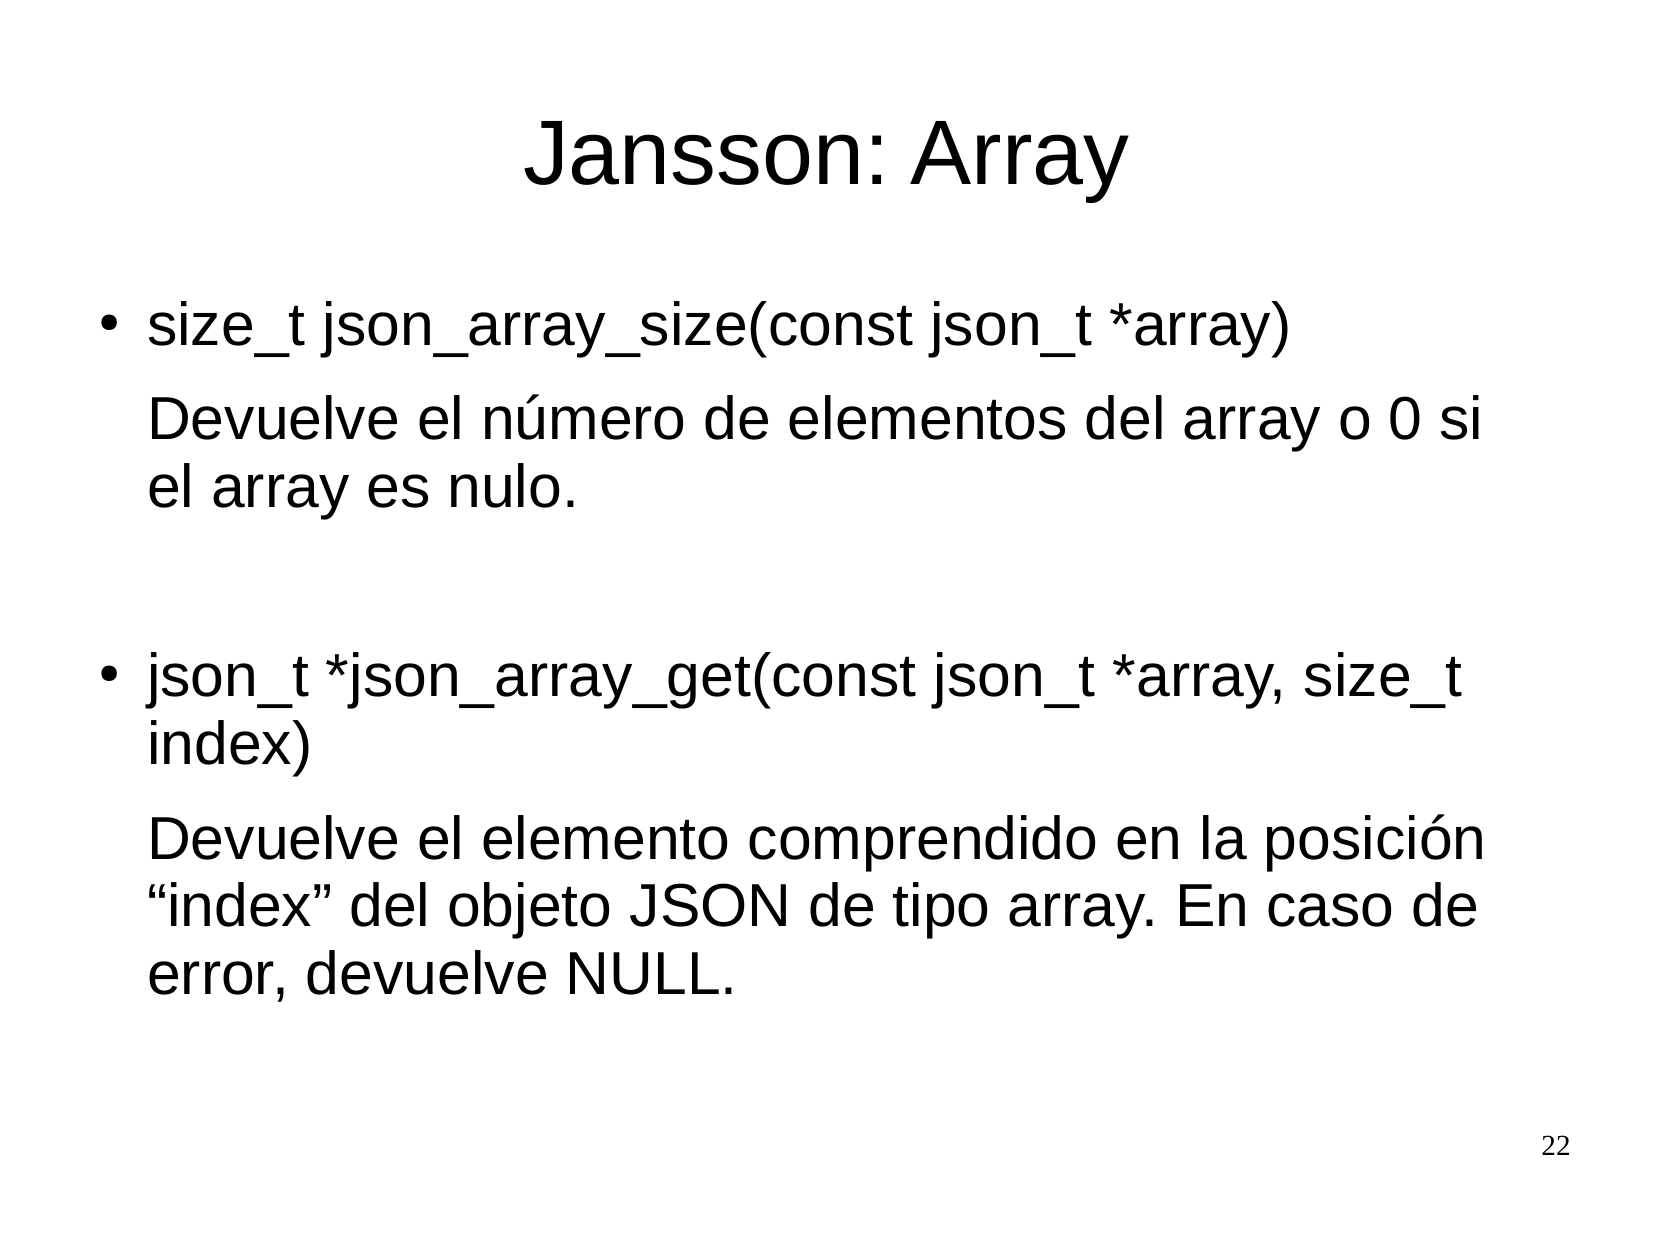

# Jansson: Array
size_t json_array_size(const json_t *array)
Devuelve el número de elementos del array o 0 si el array es nulo.
json_t *json_array_get(const json_t *array, size_t index)
Devuelve el elemento comprendido en la posición “index” del objeto JSON de tipo array. En caso de error, devuelve NULL.
22